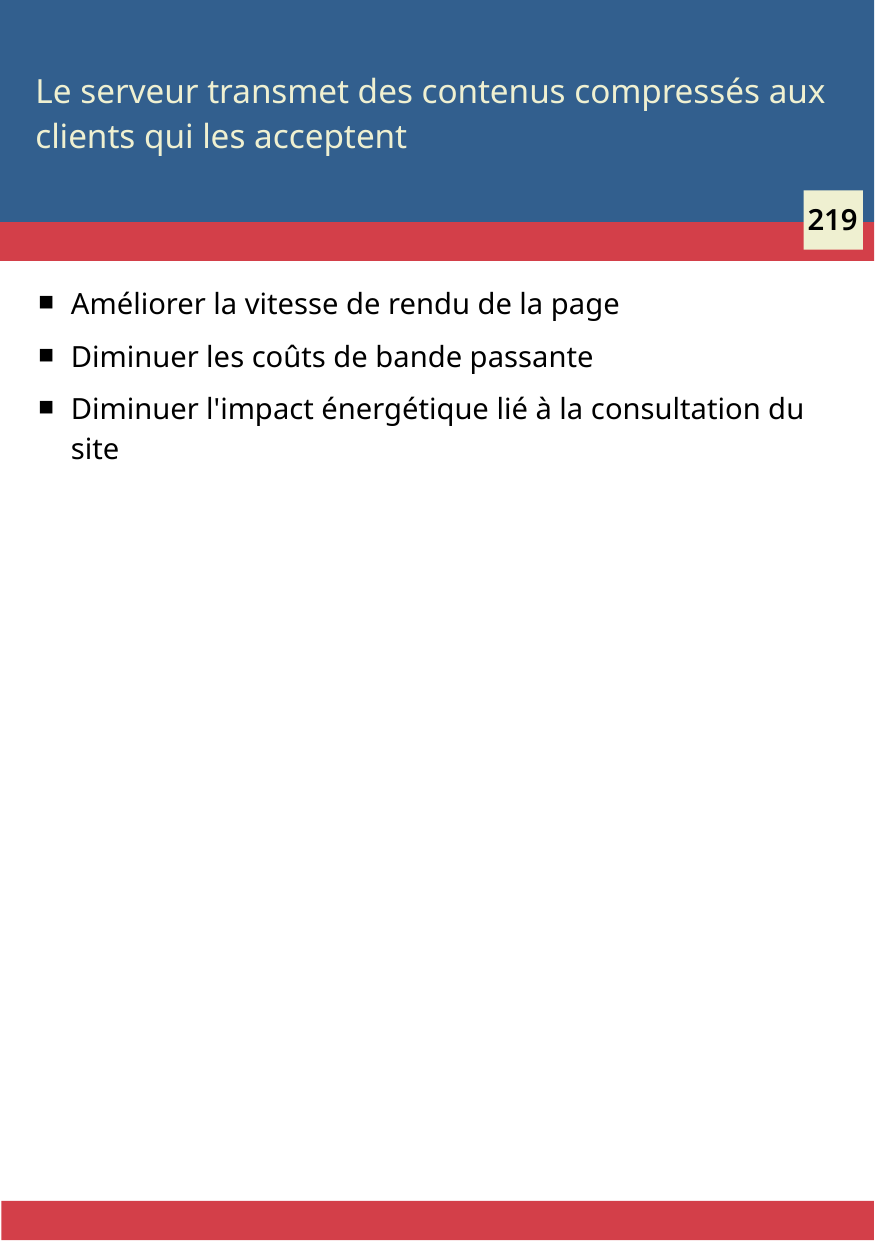

# Le serveur transmet des contenus compressés aux clients qui les acceptent
219
Améliorer la vitesse de rendu de la page
Diminuer les coûts de bande passante
Diminuer l'impact énergétique lié à la consultation du site